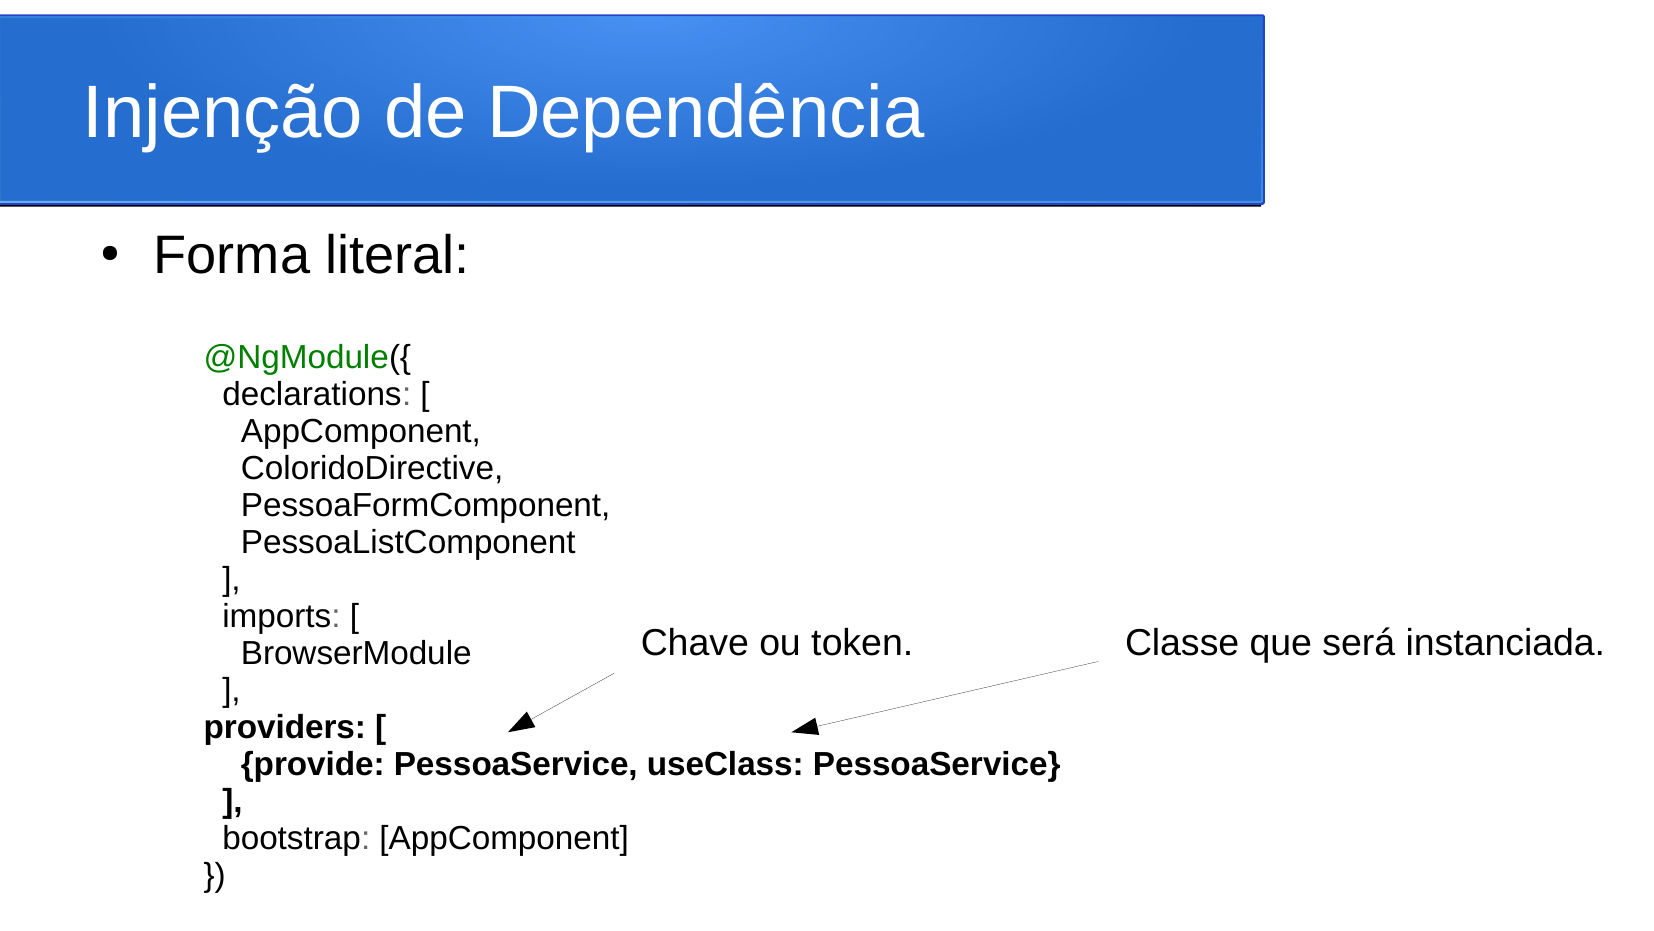

# Injenção de Dependência
Forma literal:
@NgModule({
 declarations: [
 AppComponent,
 ColoridoDirective,
 PessoaFormComponent,
 PessoaListComponent
 ],
 imports: [
 BrowserModule
 ],
providers: [
 {provide: PessoaService, useClass: PessoaService}
 ],
 bootstrap: [AppComponent]
})
Chave ou token.
Classe que será instanciada.